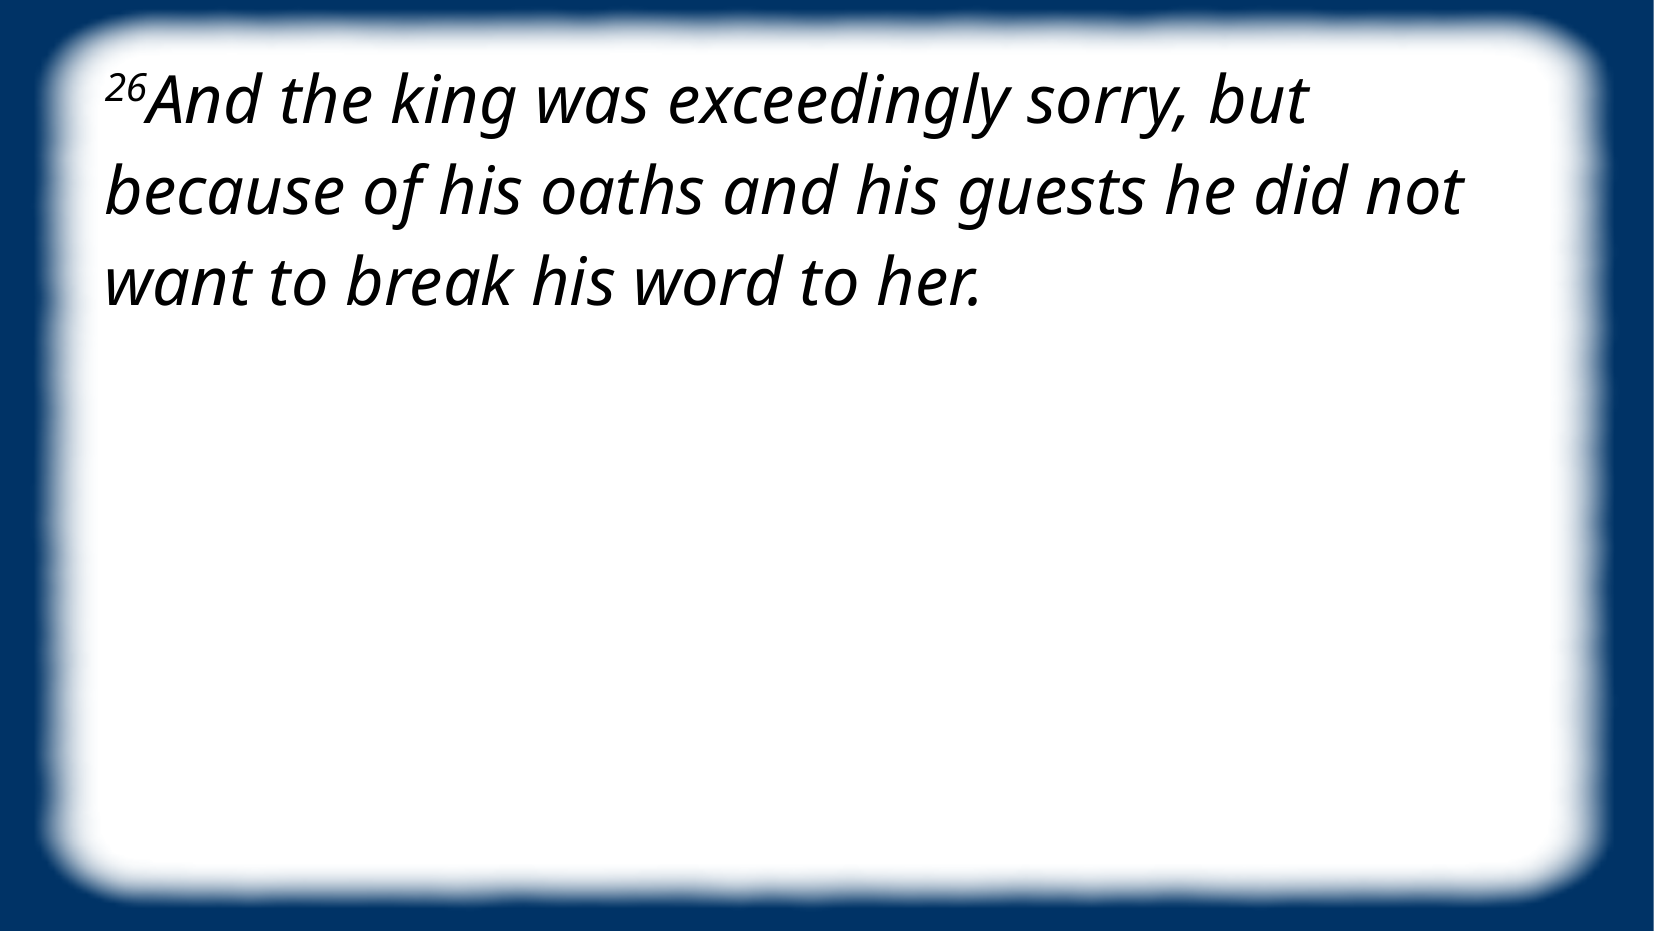

26And the king was exceedingly sorry, but because of his oaths and his guests he did not want to break his word to her.